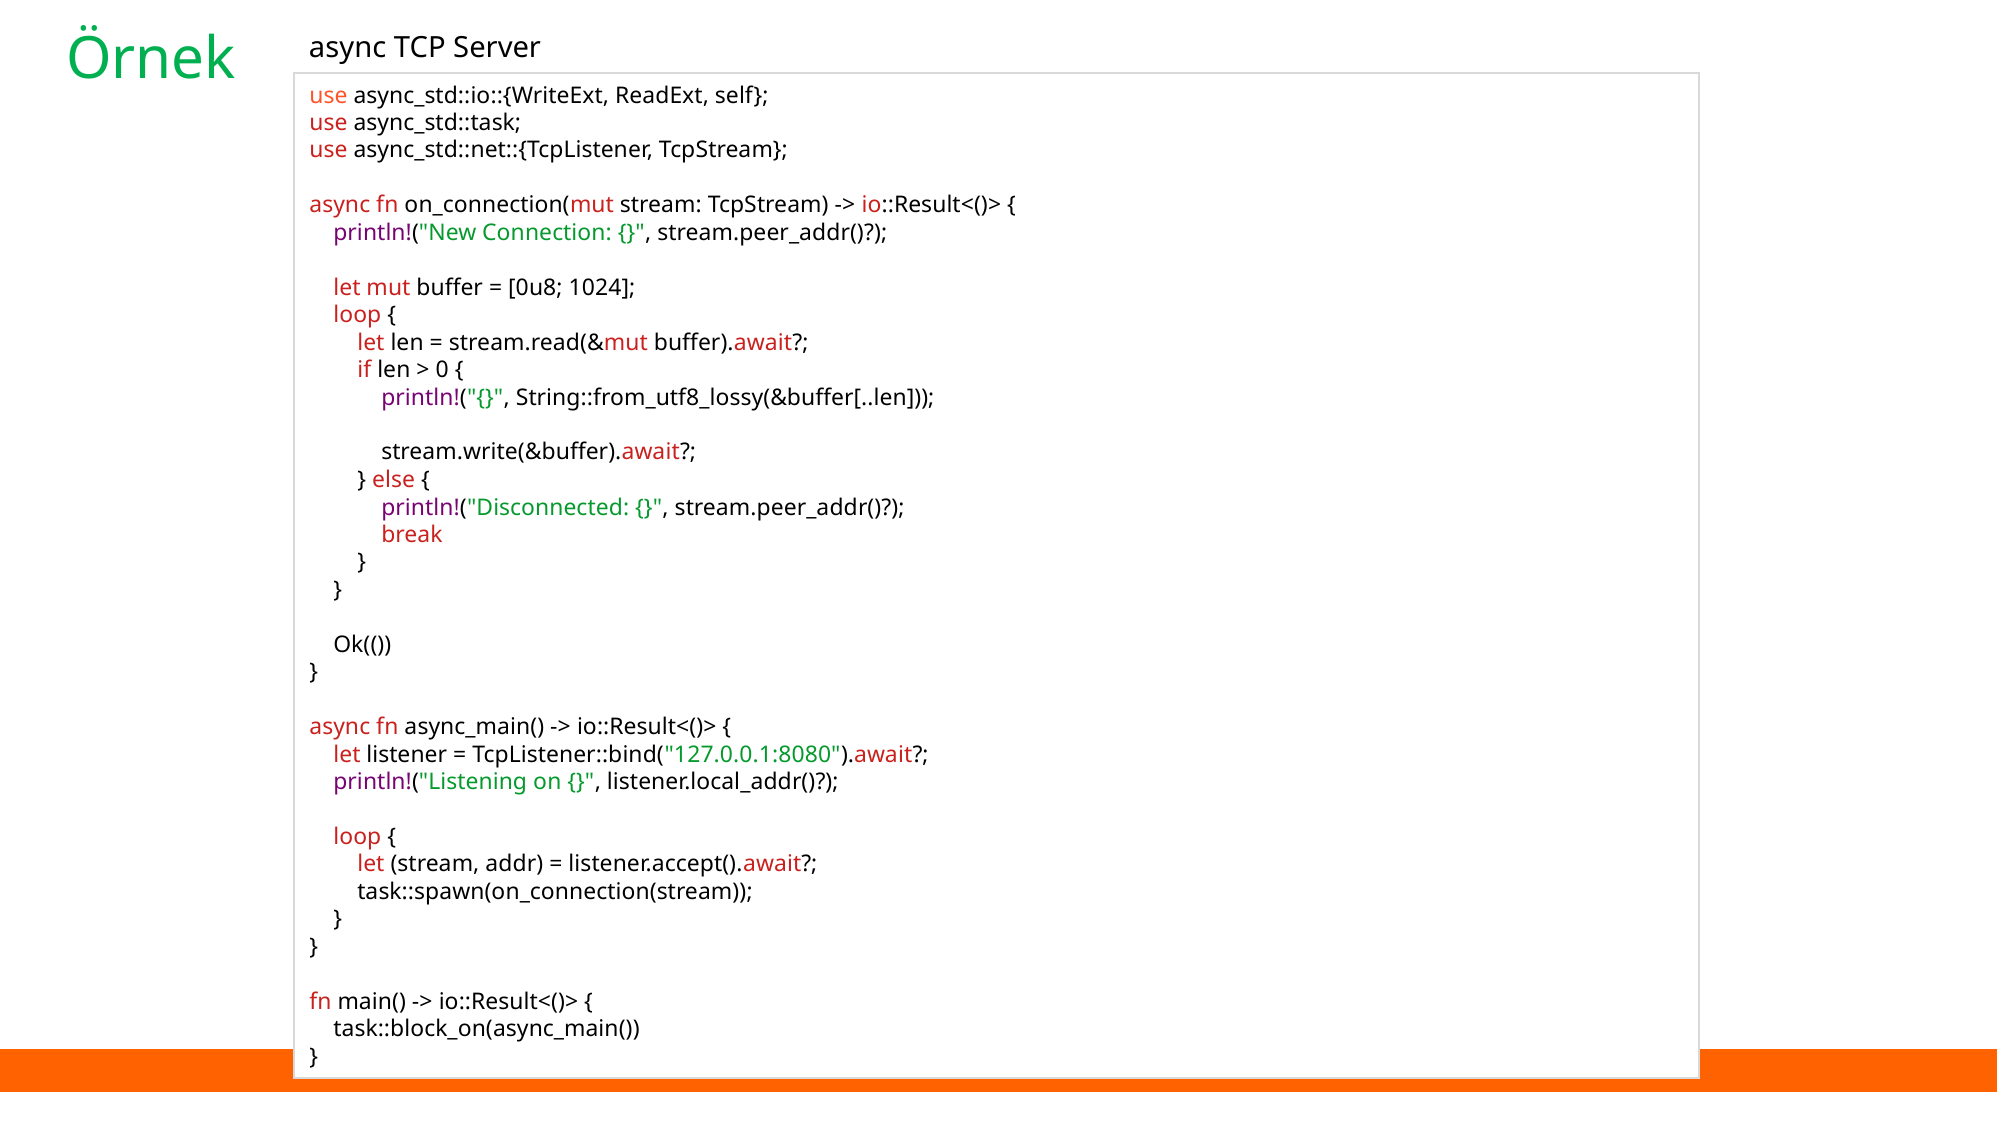

Örnek
async TCP Server
use async_std::io::{WriteExt, ReadExt, self};
use async_std::task;
use async_std::net::{TcpListener, TcpStream};
async fn on_connection(mut stream: TcpStream) -> io::Result<()> {
 println!("New Connection: {}", stream.peer_addr()?);
 let mut buffer = [0u8; 1024];
 loop {
 let len = stream.read(&mut buffer).await?;
 if len > 0 {
 println!("{}", String::from_utf8_lossy(&buffer[..len]));
 stream.write(&buffer).await?;
 } else {
 println!("Disconnected: {}", stream.peer_addr()?);
 break
 }
 }
 Ok(())
}
async fn async_main() -> io::Result<()> {
 let listener = TcpListener::bind("127.0.0.1:8080").await?;
 println!("Listening on {}", listener.local_addr()?);
 loop {
 let (stream, addr) = listener.accept().await?;
 task::spawn(on_connection(stream));
 }
}
fn main() -> io::Result<()> {
 task::block_on(async_main())
}